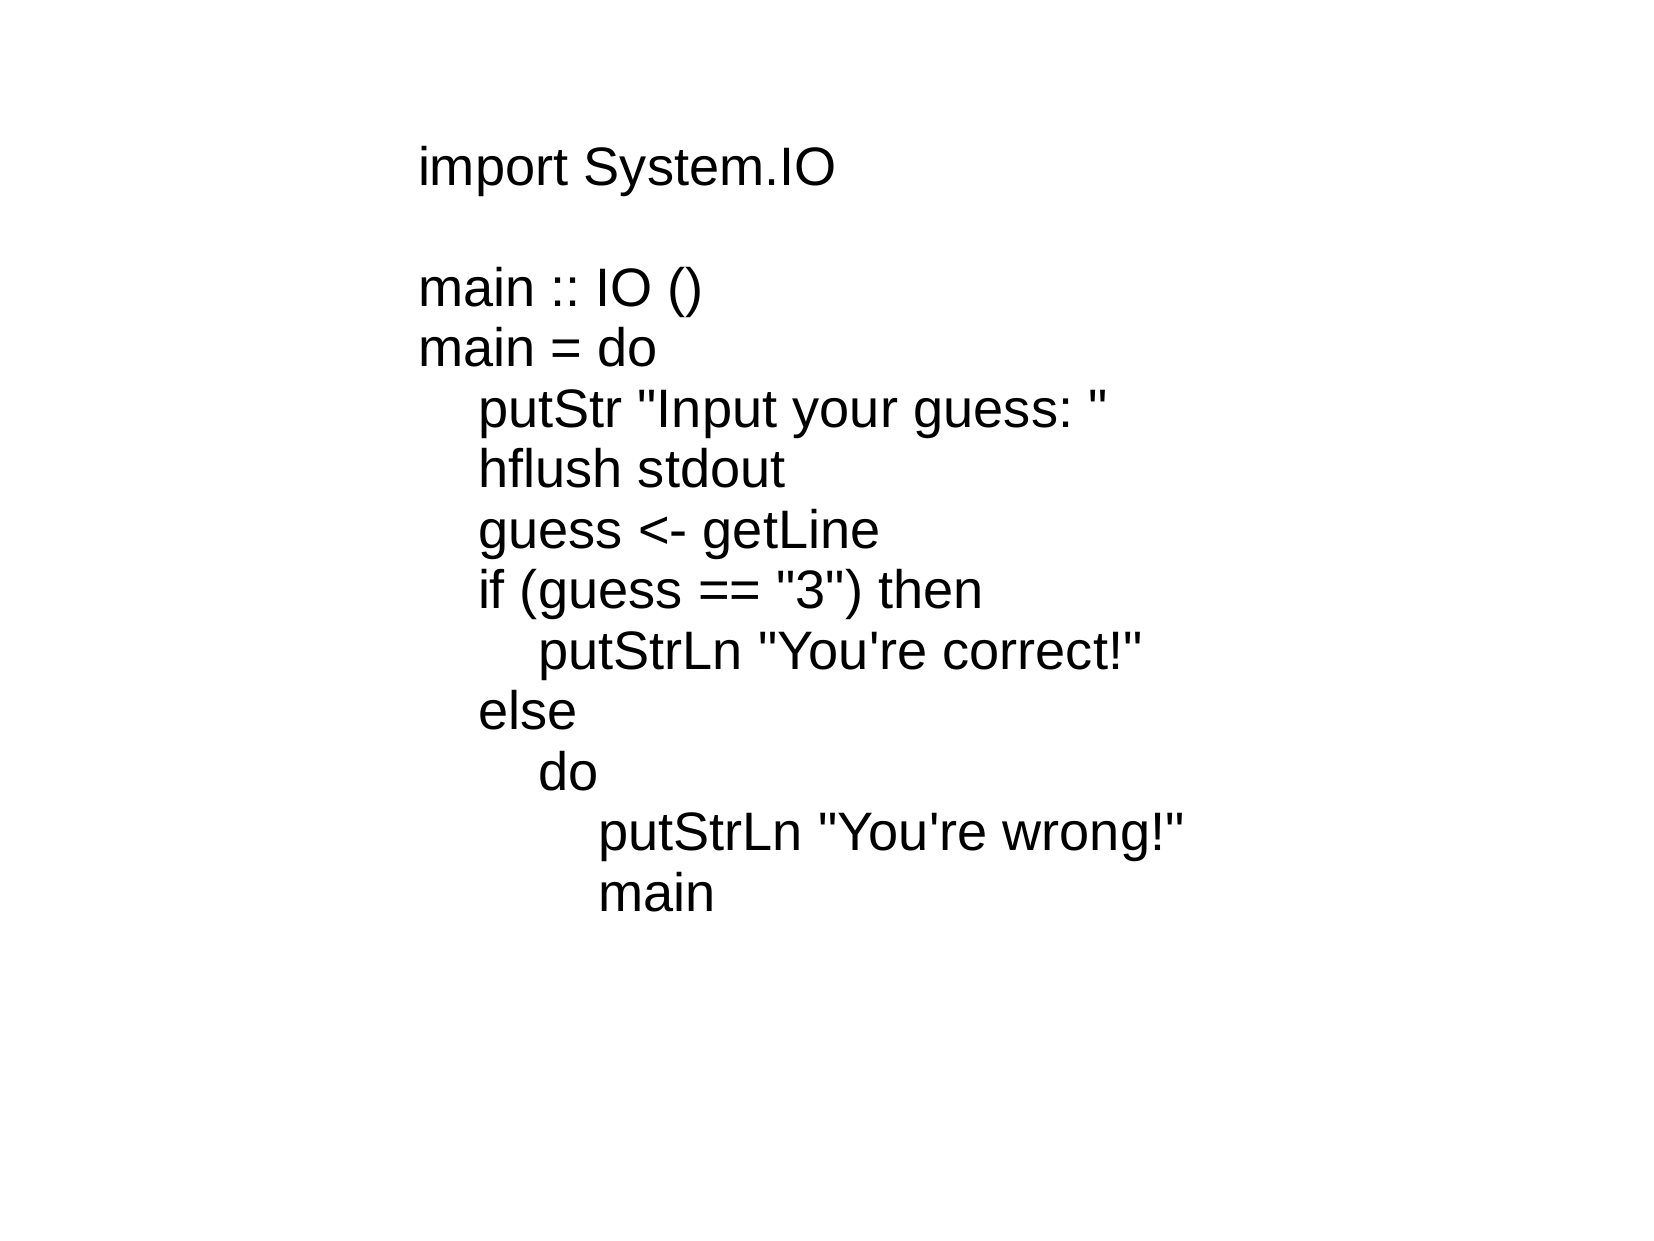

# import System.IO
main :: IO ()
main = do
 putStr "Input your guess: "
 hflush stdout
 guess <- getLine
 if (guess == "3") then
 putStrLn "You're correct!"
 else
 do
 putStrLn "You're wrong!"
 main